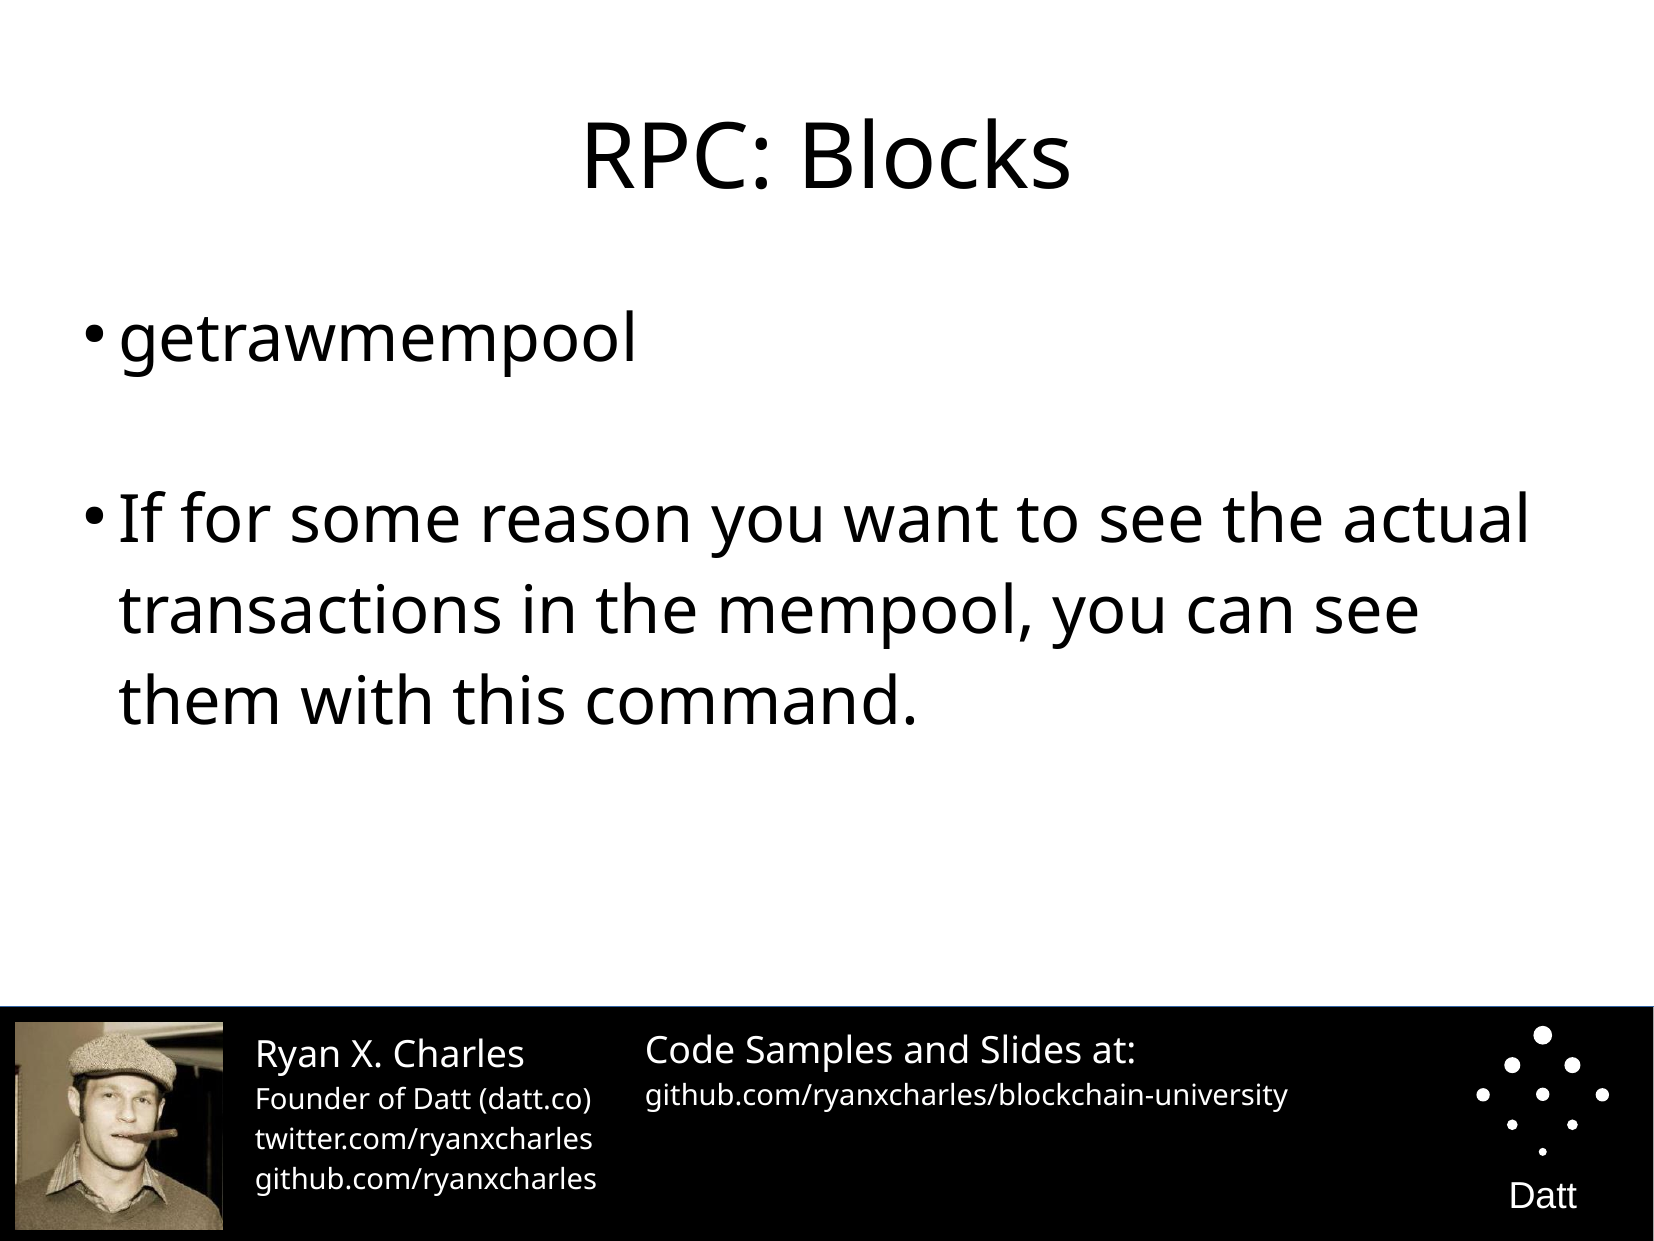

# RPC: Blocks
getrawmempool
If for some reason you want to see the actual transactions in the mempool, you can see them with this command.
Code Samples and Slides at:
github.com/ryanxcharles/blockchain-university
Ryan X. Charles
Founder of Datt (datt.co)
twitter.com/ryanxcharles
github.com/ryanxcharles
Datt